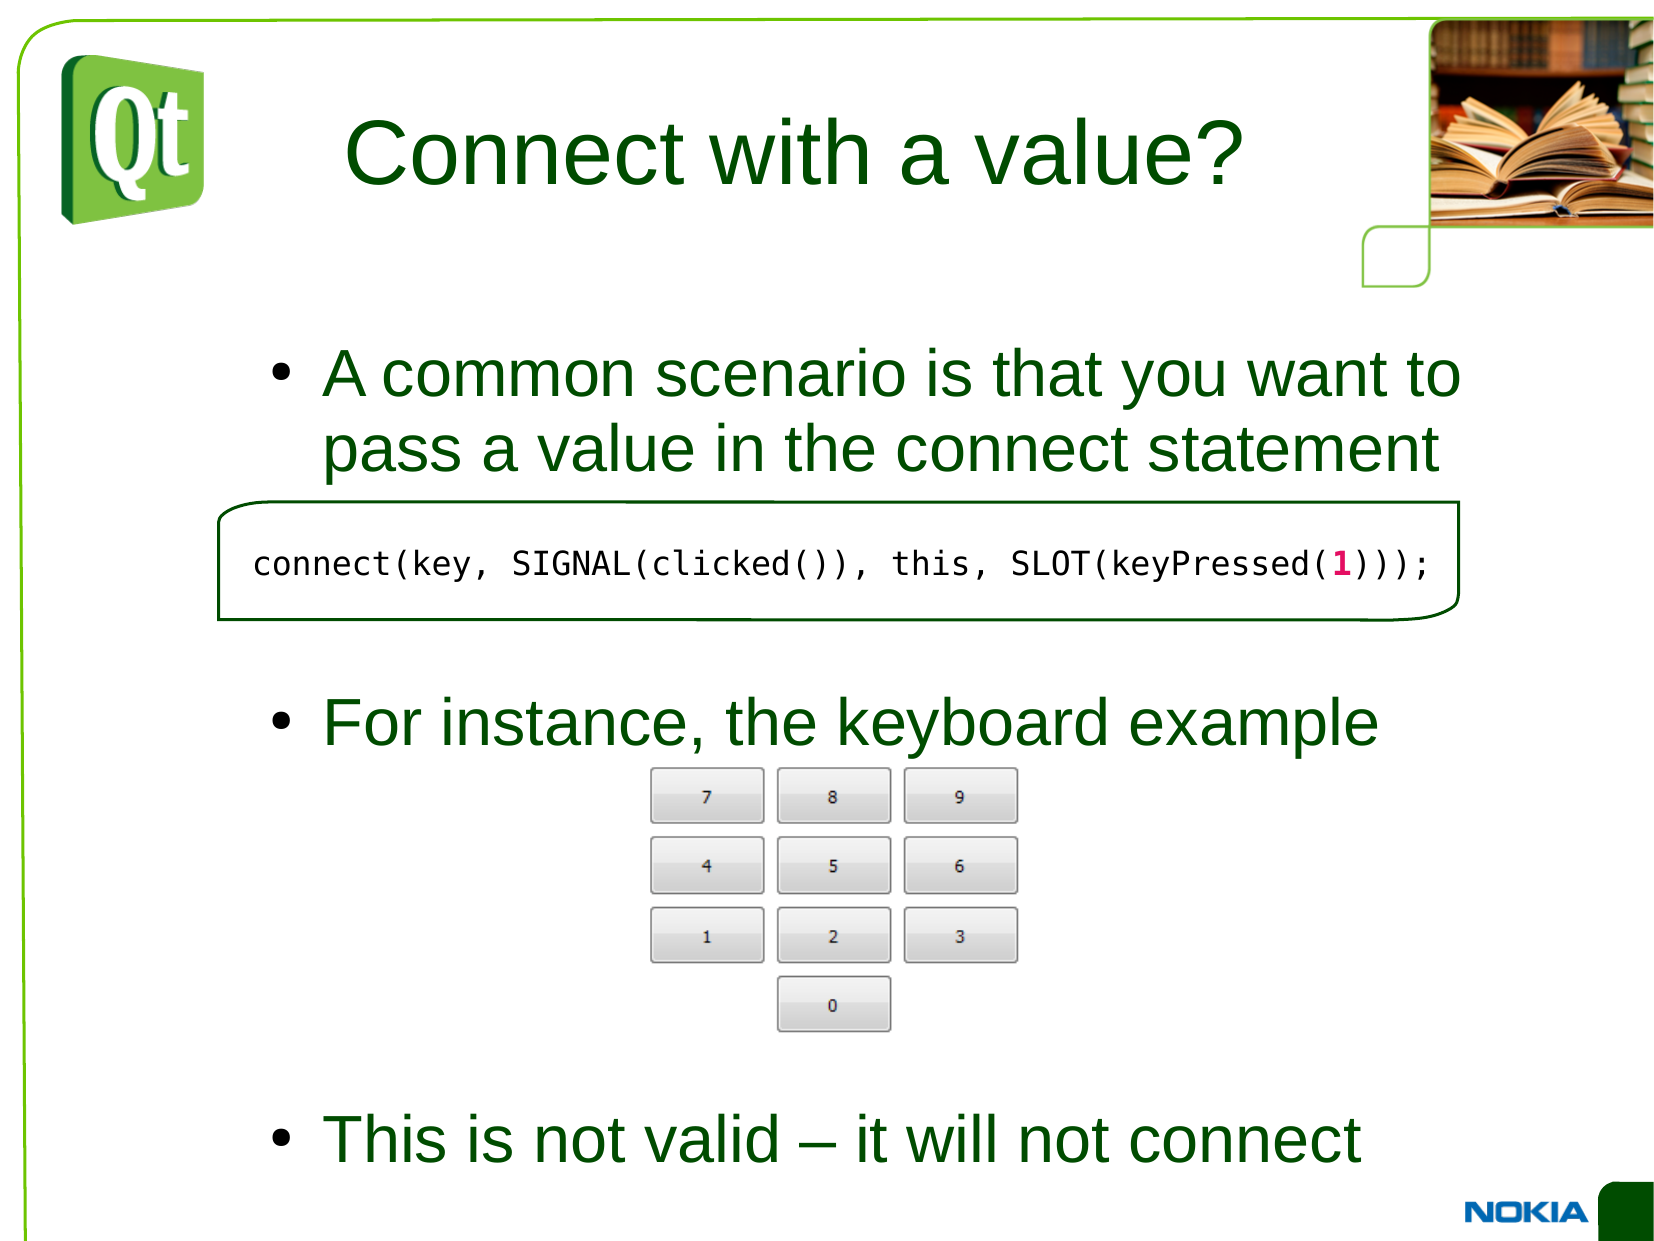

# Connect with a value?
A common scenario is that you want to pass a value in the connect statement
For instance, the keyboard example
This is not valid – it will not connect
connect(key, SIGNAL(clicked()), this, SLOT(keyPressed(1)));